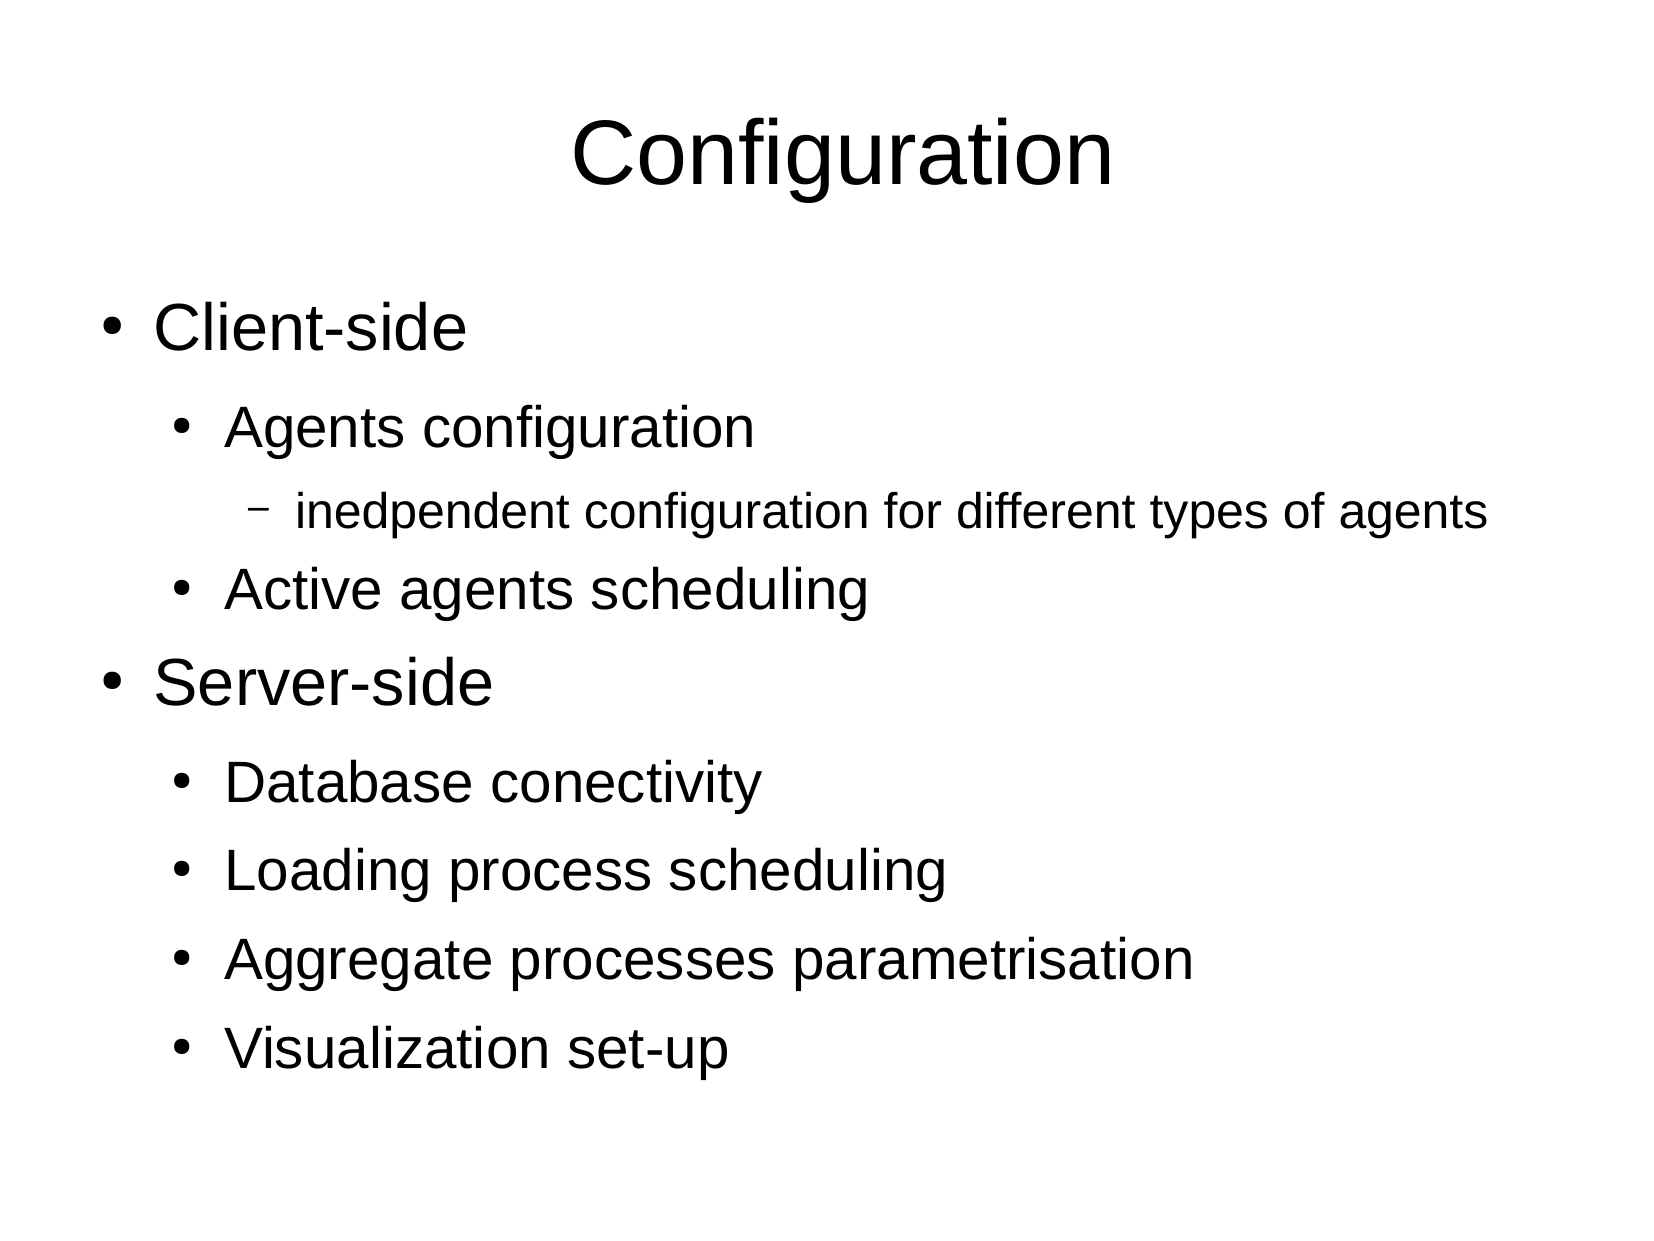

# Configuration
Client-side
Agents configuration
inedpendent configuration for different types of agents
Active agents scheduling
Server-side
Database conectivity
Loading process scheduling
Aggregate processes parametrisation
Visualization set-up